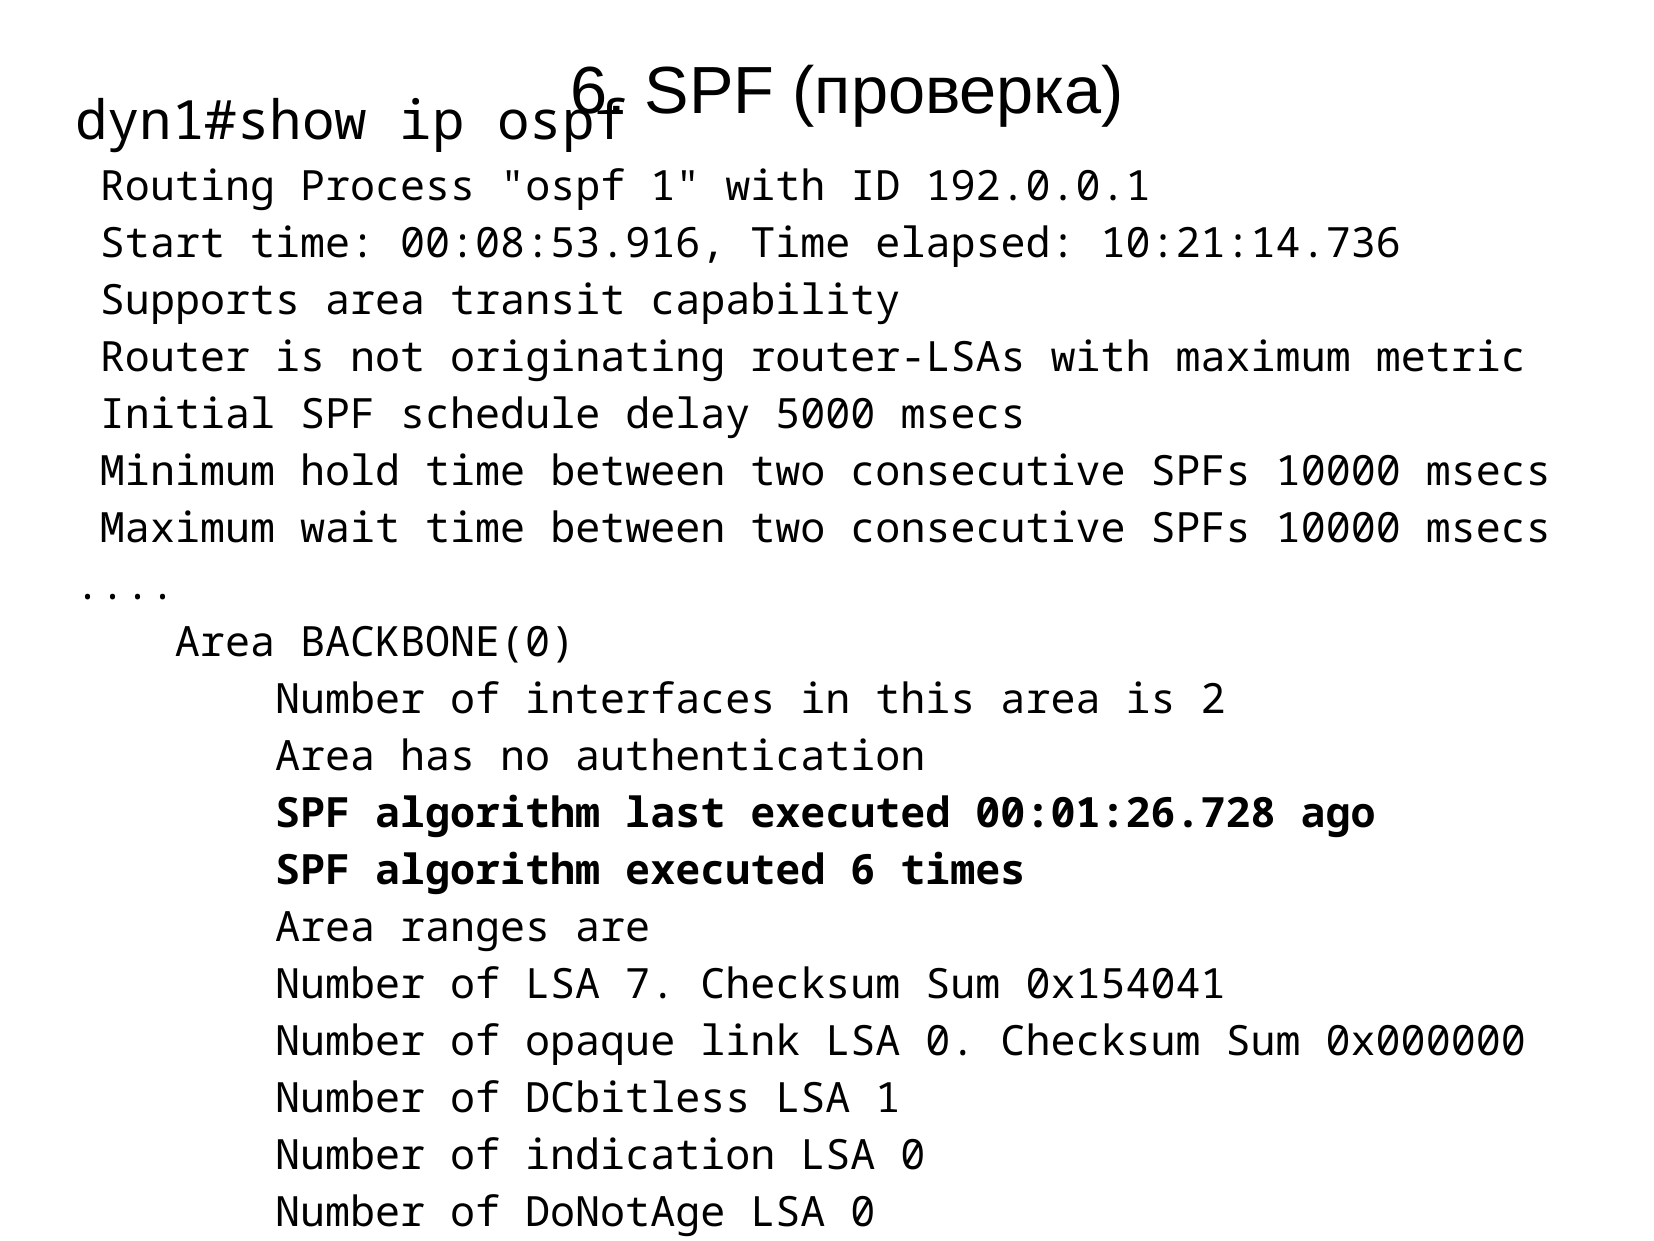

# 6. SPF (проверка)
dyn1#show ip ospf
 Routing Process "ospf 1" with ID 192.0.0.1
 Start time: 00:08:53.916, Time elapsed: 10:21:14.736
 Supports area transit capability
 Router is not originating router-LSAs with maximum metric
 Initial SPF schedule delay 5000 msecs
 Minimum hold time between two consecutive SPFs 10000 msecs
 Maximum wait time between two consecutive SPFs 10000 msecs
....
 Area BACKBONE(0)
 Number of interfaces in this area is 2
 Area has no authentication
 SPF algorithm last executed 00:01:26.728 ago
 SPF algorithm executed 6 times
 Area ranges are
 Number of LSA 7. Checksum Sum 0x154041
 Number of opaque link LSA 0. Checksum Sum 0x000000
 Number of DCbitless LSA 1
 Number of indication LSA 0
 Number of DoNotAge LSA 0
 Flood list length 0